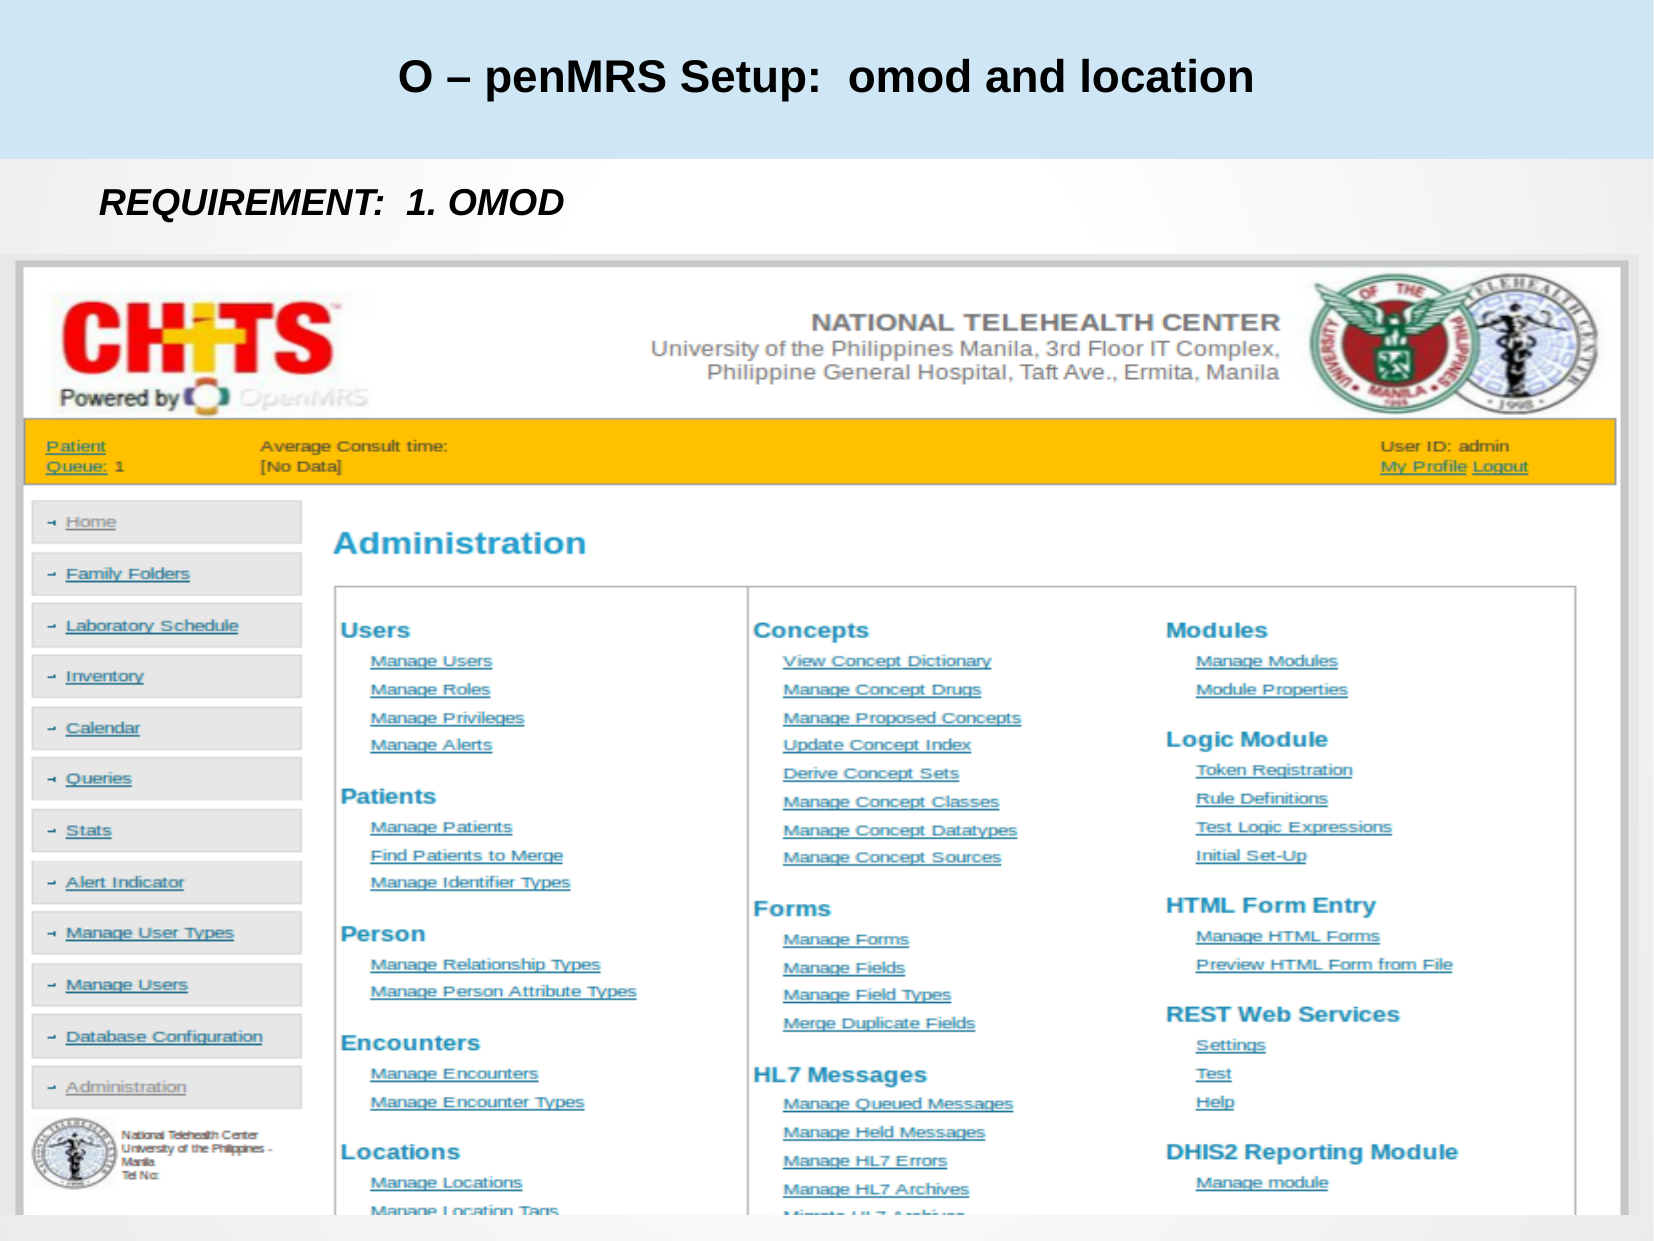

O – penMRS Setup: omod and location
#
REQUIREMENT: 1. OMOD